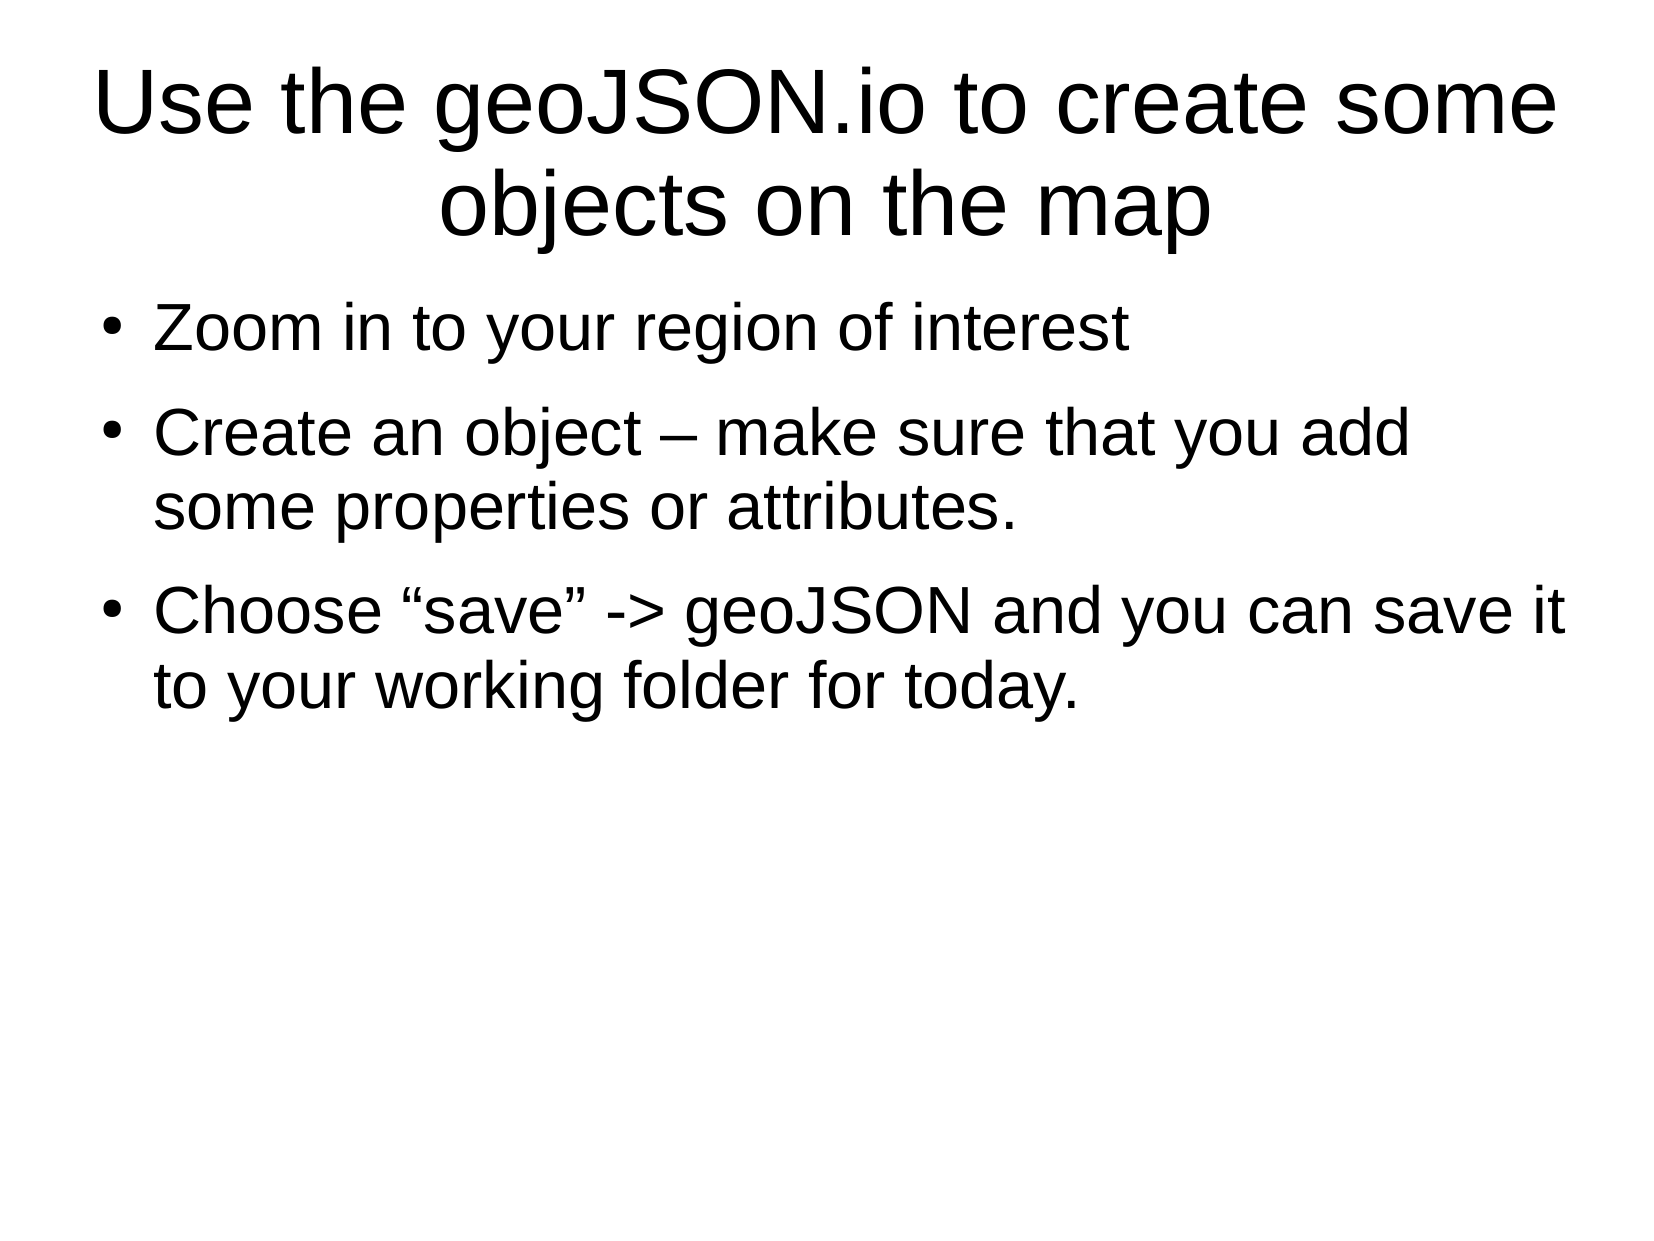

# Use the geoJSON.io to create some objects on the map
Zoom in to your region of interest
Create an object – make sure that you add some properties or attributes.
Choose “save” -> geoJSON and you can save it to your working folder for today.